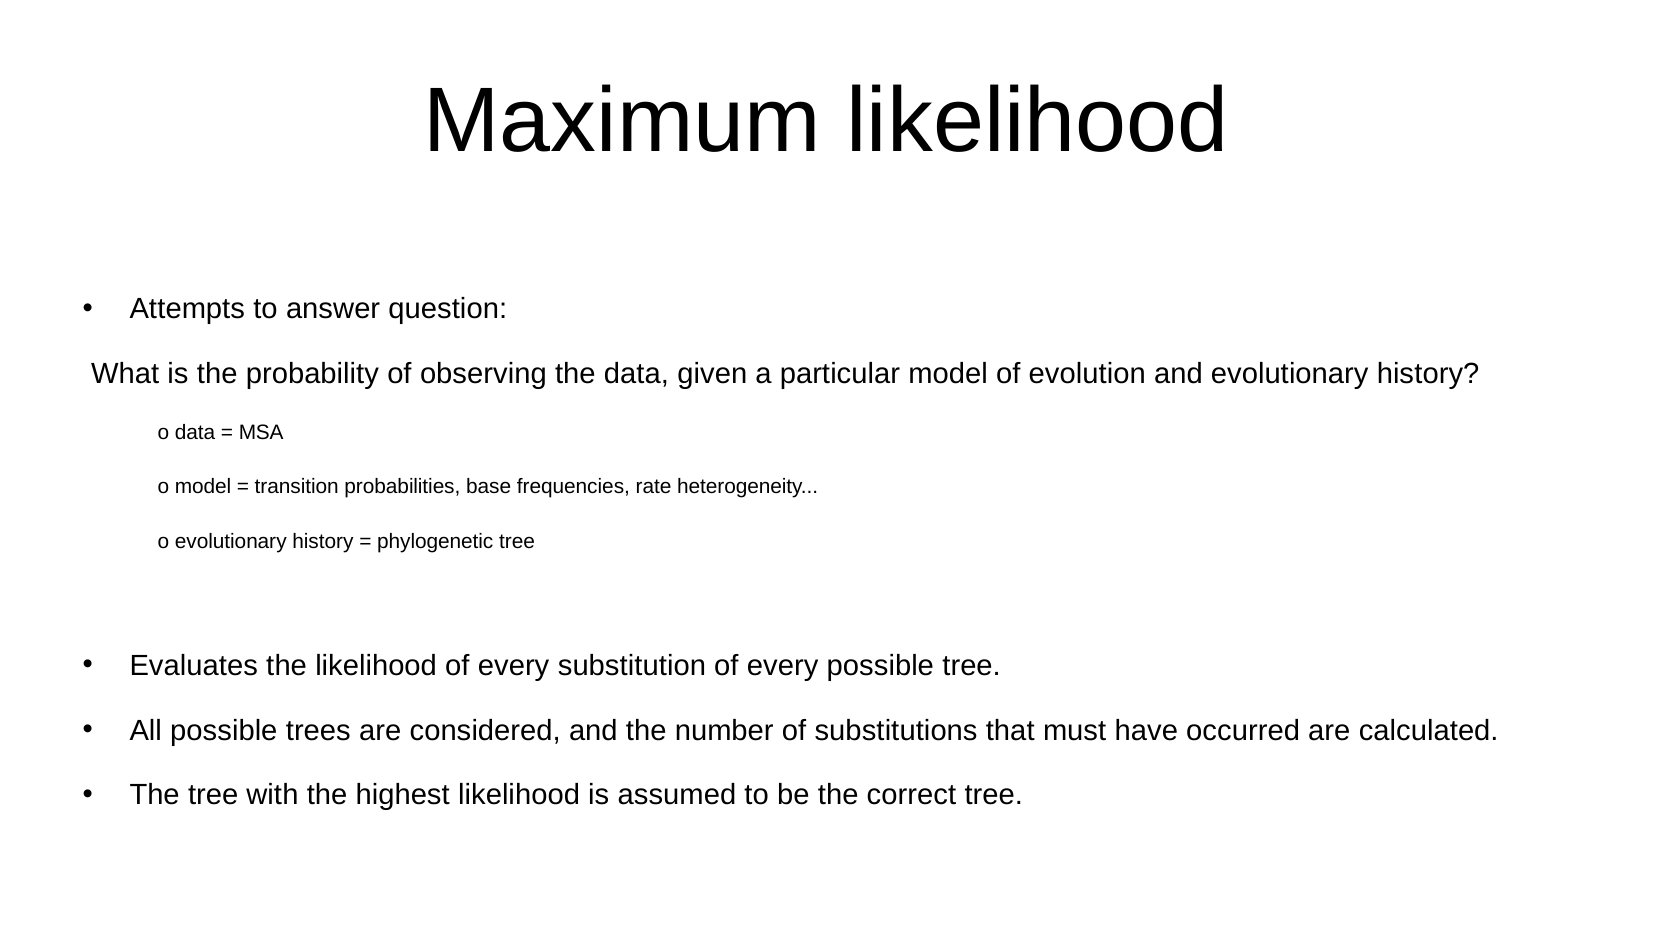

# Maximum likelihood
Attempts to answer question:
 What is the probability of observing the data, given a particular model of evolution and evolutionary history?
	o data = MSA
	o model = transition probabilities, base frequencies, rate heterogeneity...
	o evolutionary history = phylogenetic tree
Evaluates the likelihood of every substitution of every possible tree.
All possible trees are considered, and the number of substitutions that must have occurred are calculated.
The tree with the highest likelihood is assumed to be the correct tree.